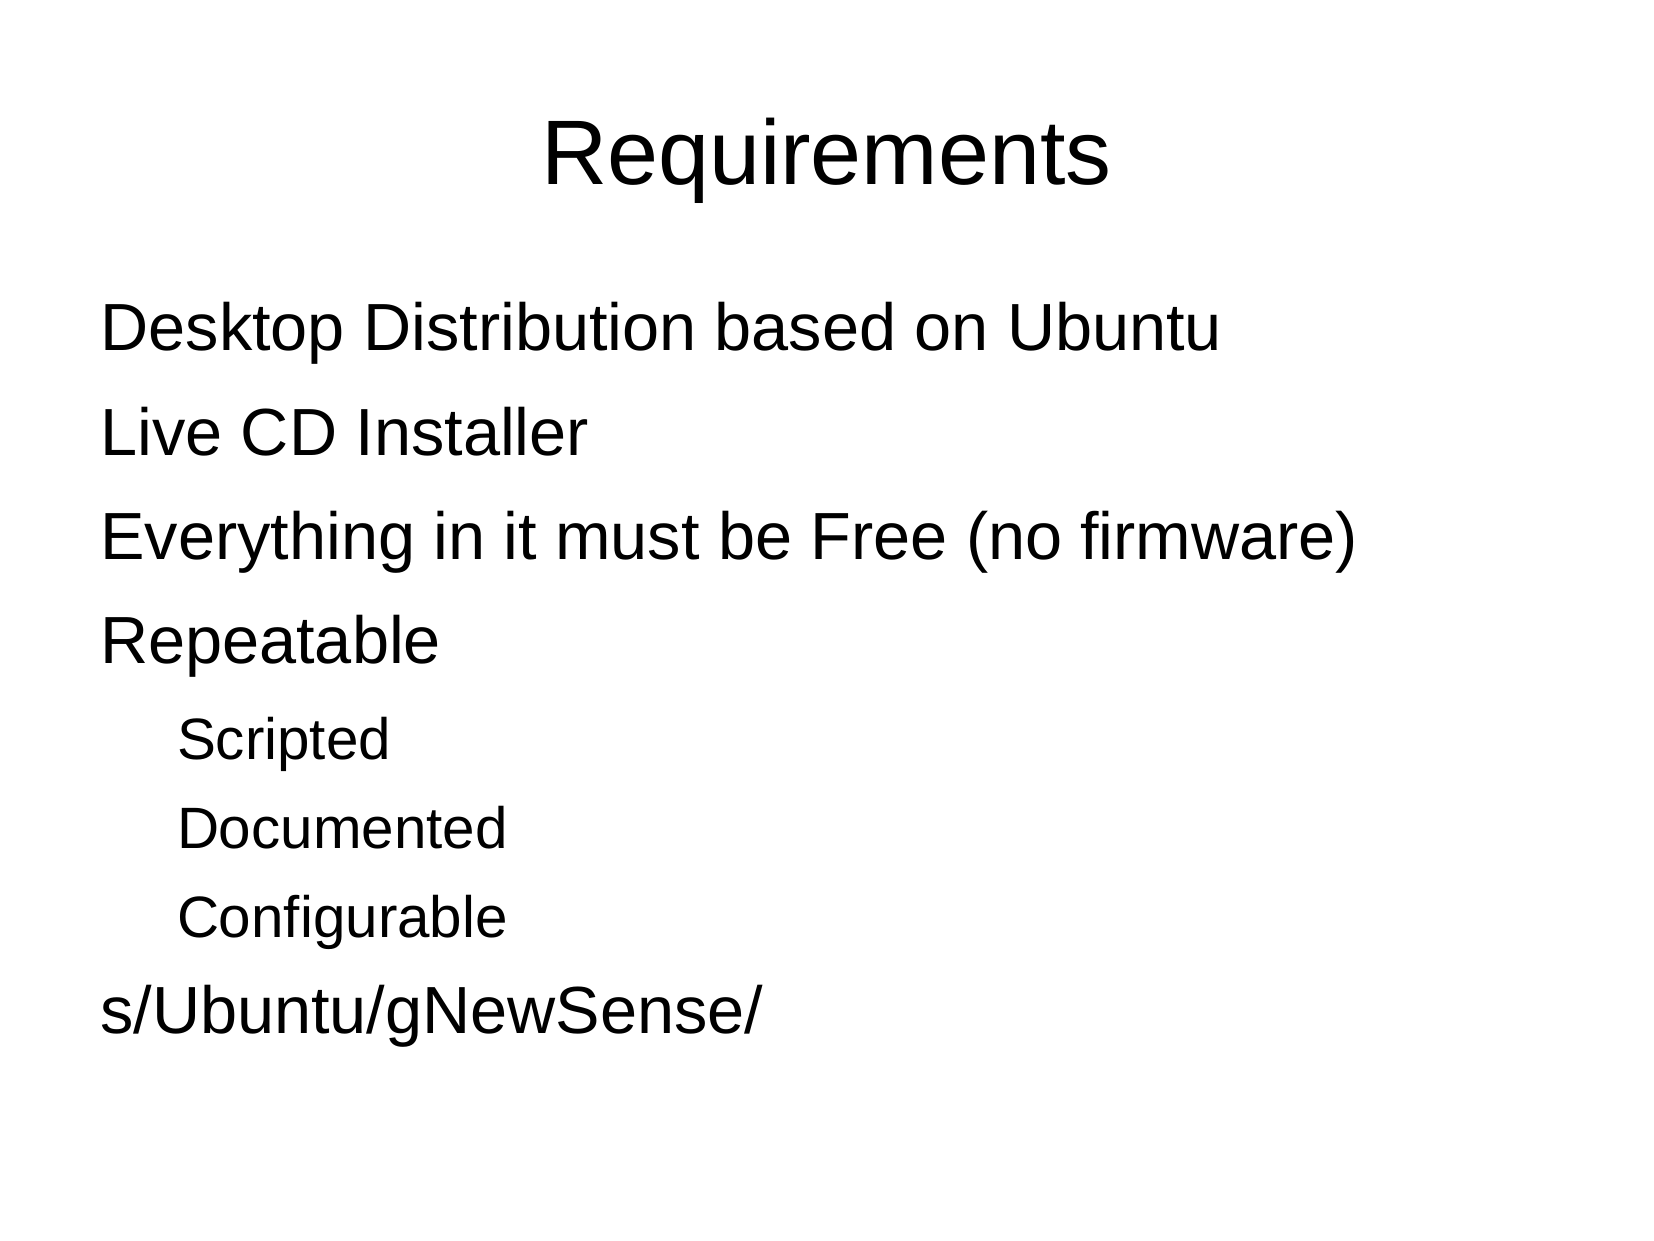

# Requirements
Desktop Distribution based on Ubuntu
Live CD Installer
Everything in it must be Free (no firmware)
Repeatable
Scripted
Documented
Configurable
s/Ubuntu/gNewSense/